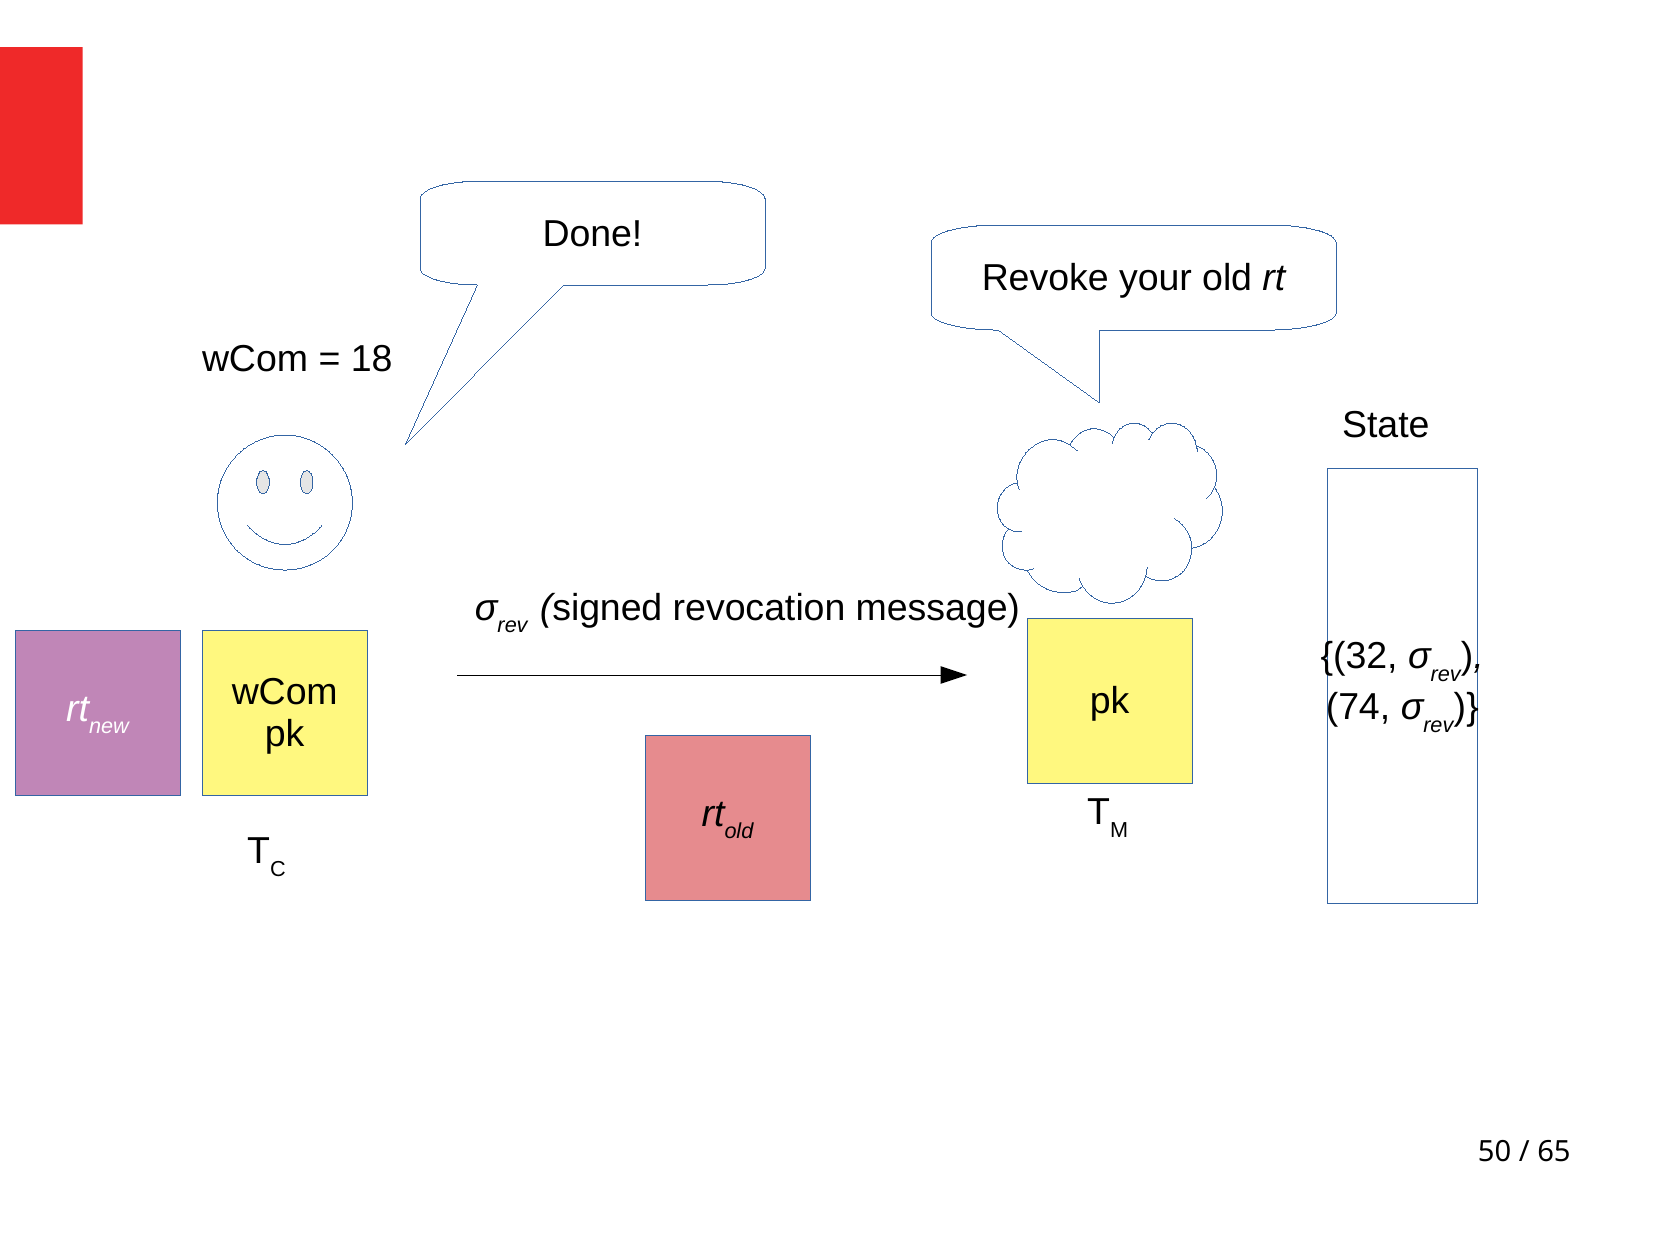

Done!
Revoke your old rt
wCom = 18
State
{(32, σrev),
(74, σrev)}
σrev (signed revocation message)
pk
rtnew
wCom
pk
rtold
TM
TC
50